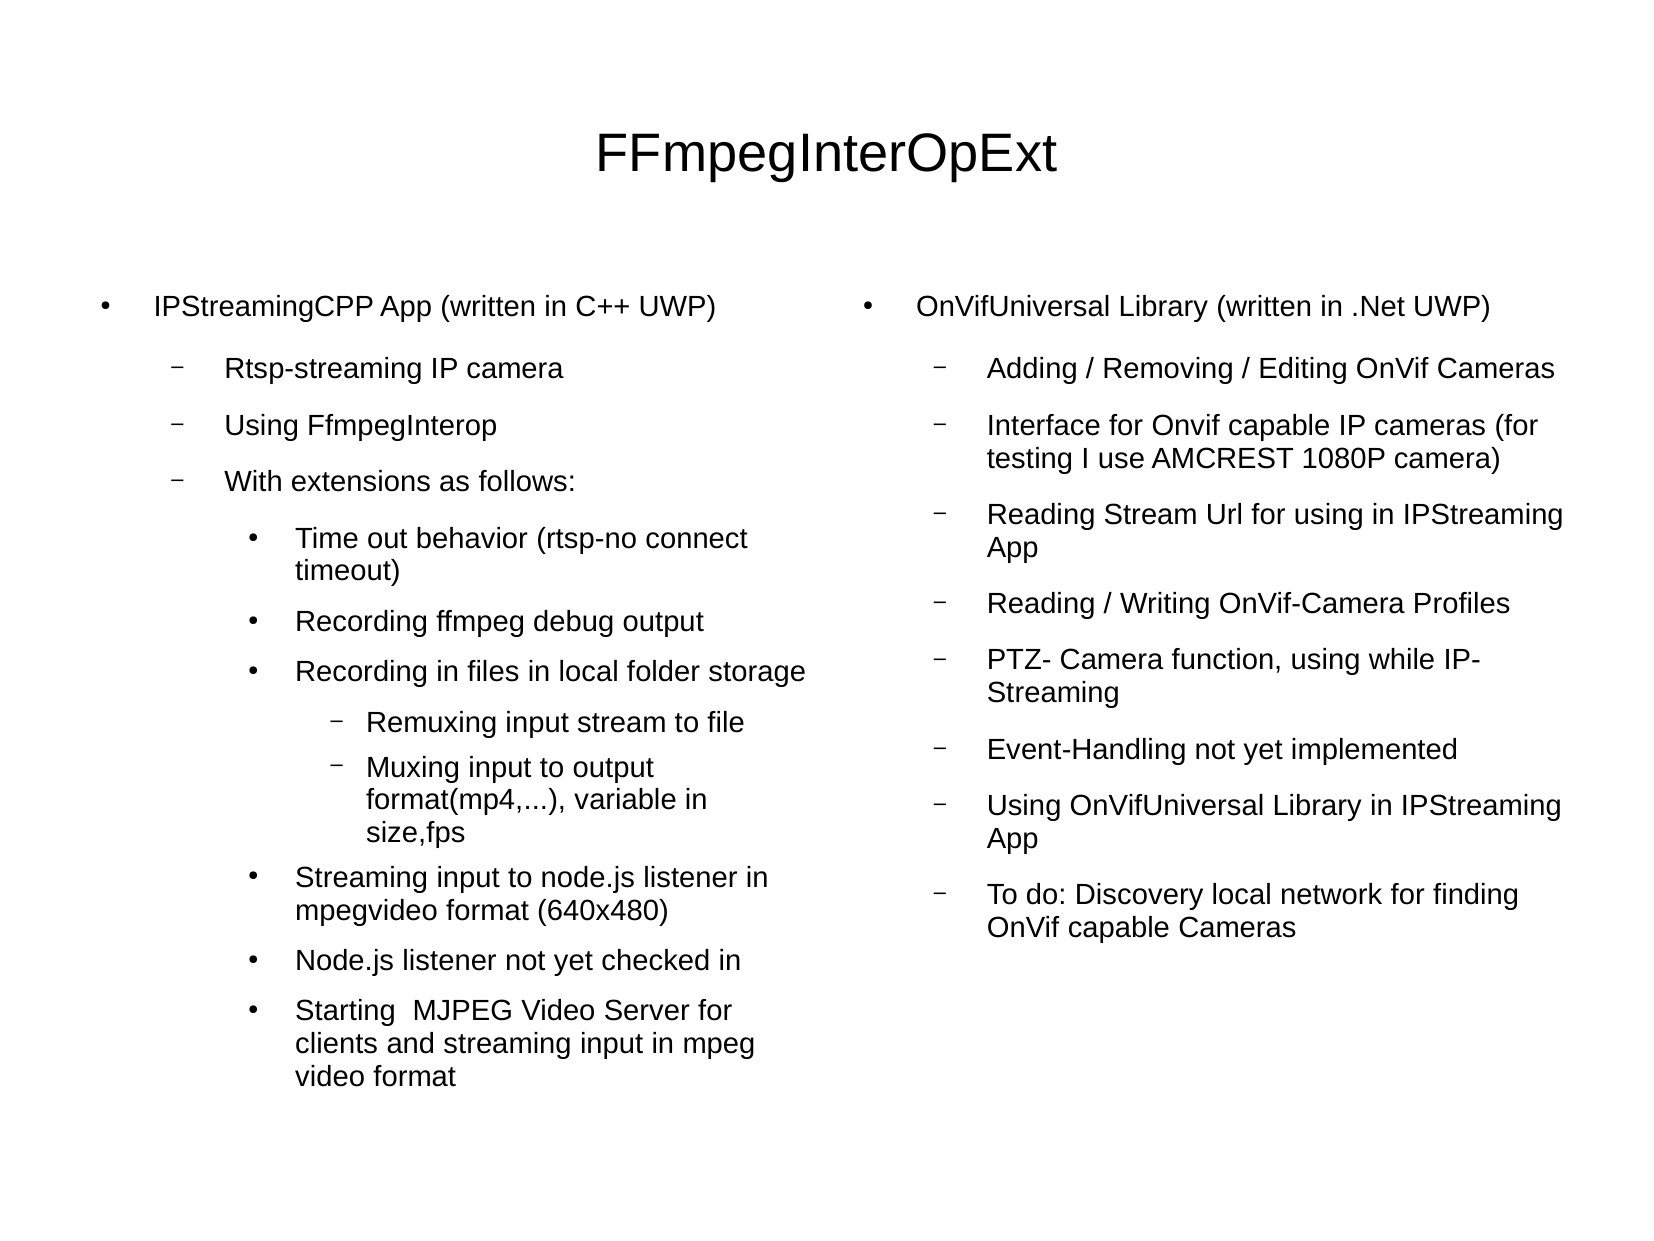

# FFmpegInterOpExt
IPStreamingCPP App (written in C++ UWP)
Rtsp-streaming IP camera
Using FfmpegInterop
With extensions as follows:
Time out behavior (rtsp-no connect timeout)
Recording ffmpeg debug output
Recording in files in local folder storage
Remuxing input stream to file
Muxing input to output format(mp4,...), variable in size,fps
Streaming input to node.js listener in mpegvideo format (640x480)
Node.js listener not yet checked in
Starting MJPEG Video Server for clients and streaming input in mpeg video format
OnVifUniversal Library (written in .Net UWP)
Adding / Removing / Editing OnVif Cameras
Interface for Onvif capable IP cameras (for testing I use AMCREST 1080P camera)
Reading Stream Url for using in IPStreaming App
Reading / Writing OnVif-Camera Profiles
PTZ- Camera function, using while IP-Streaming
Event-Handling not yet implemented
Using OnVifUniversal Library in IPStreaming App
To do: Discovery local network for finding OnVif capable Cameras